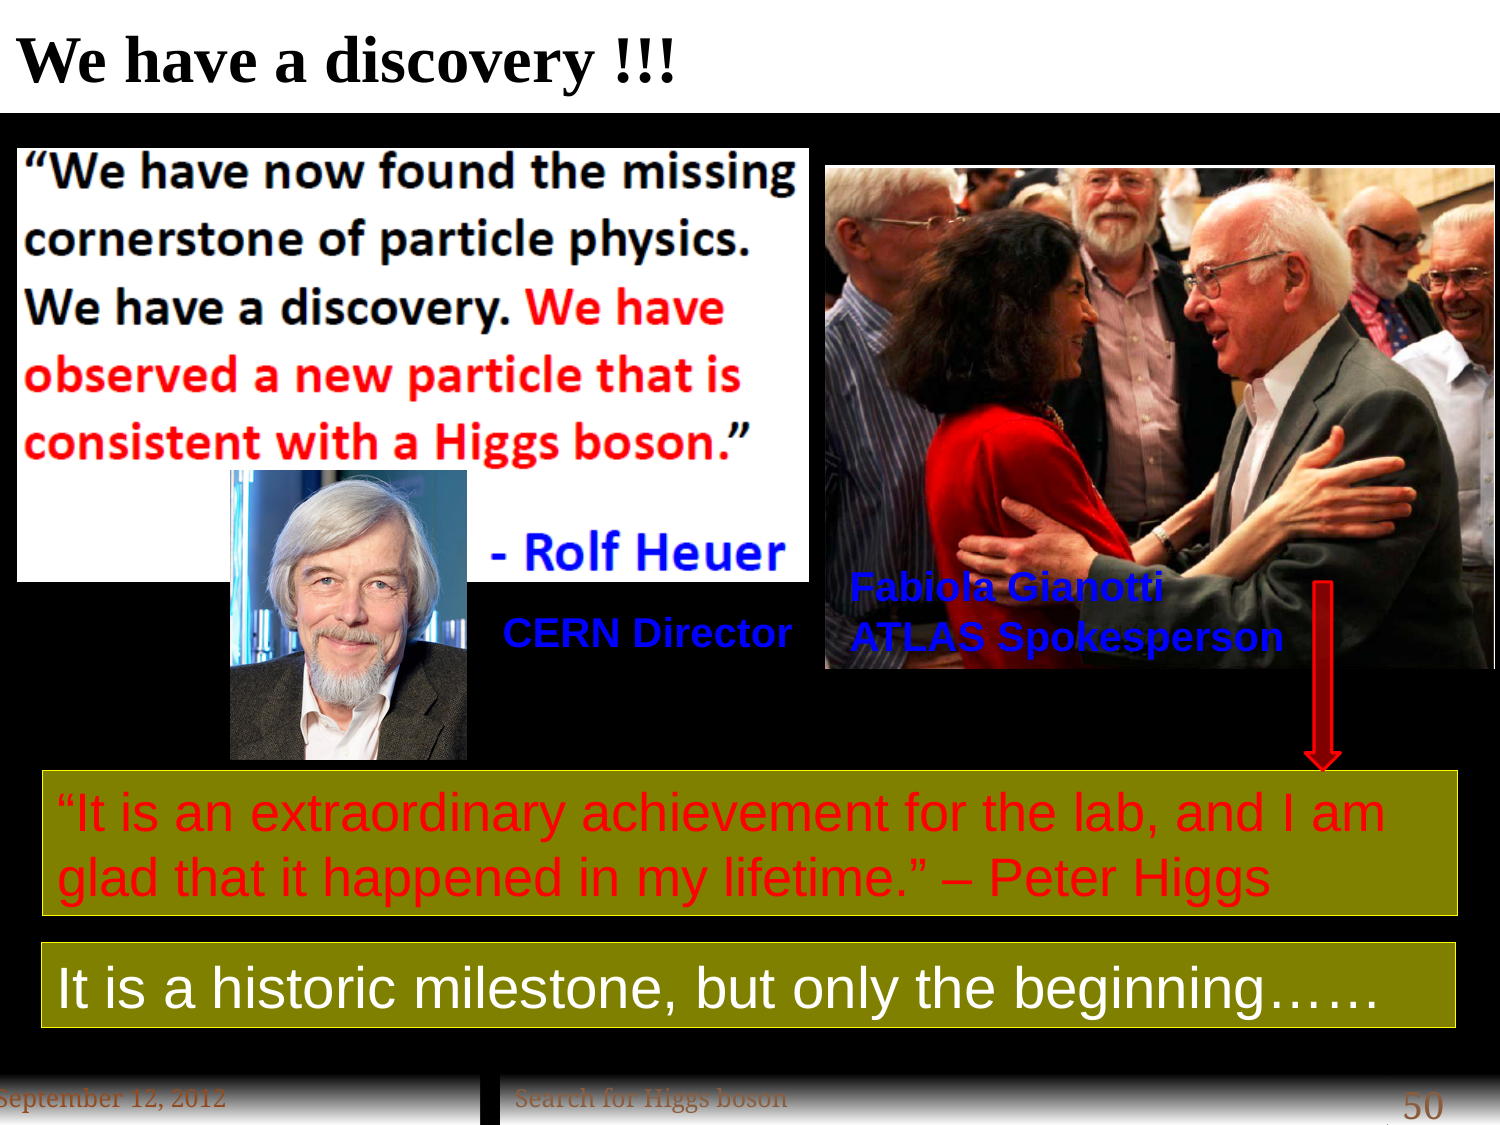

# We have a discovery !!!
Fabiola Gianotti
ATLAS Spokesperson
CERN Director
“It is an extraordinary achievement for the lab, and I am glad that it happened in my lifetime.” – Peter Higgs
It is a historic milestone, but only the beginning……
September 12, 2012
Search for Higgs boson